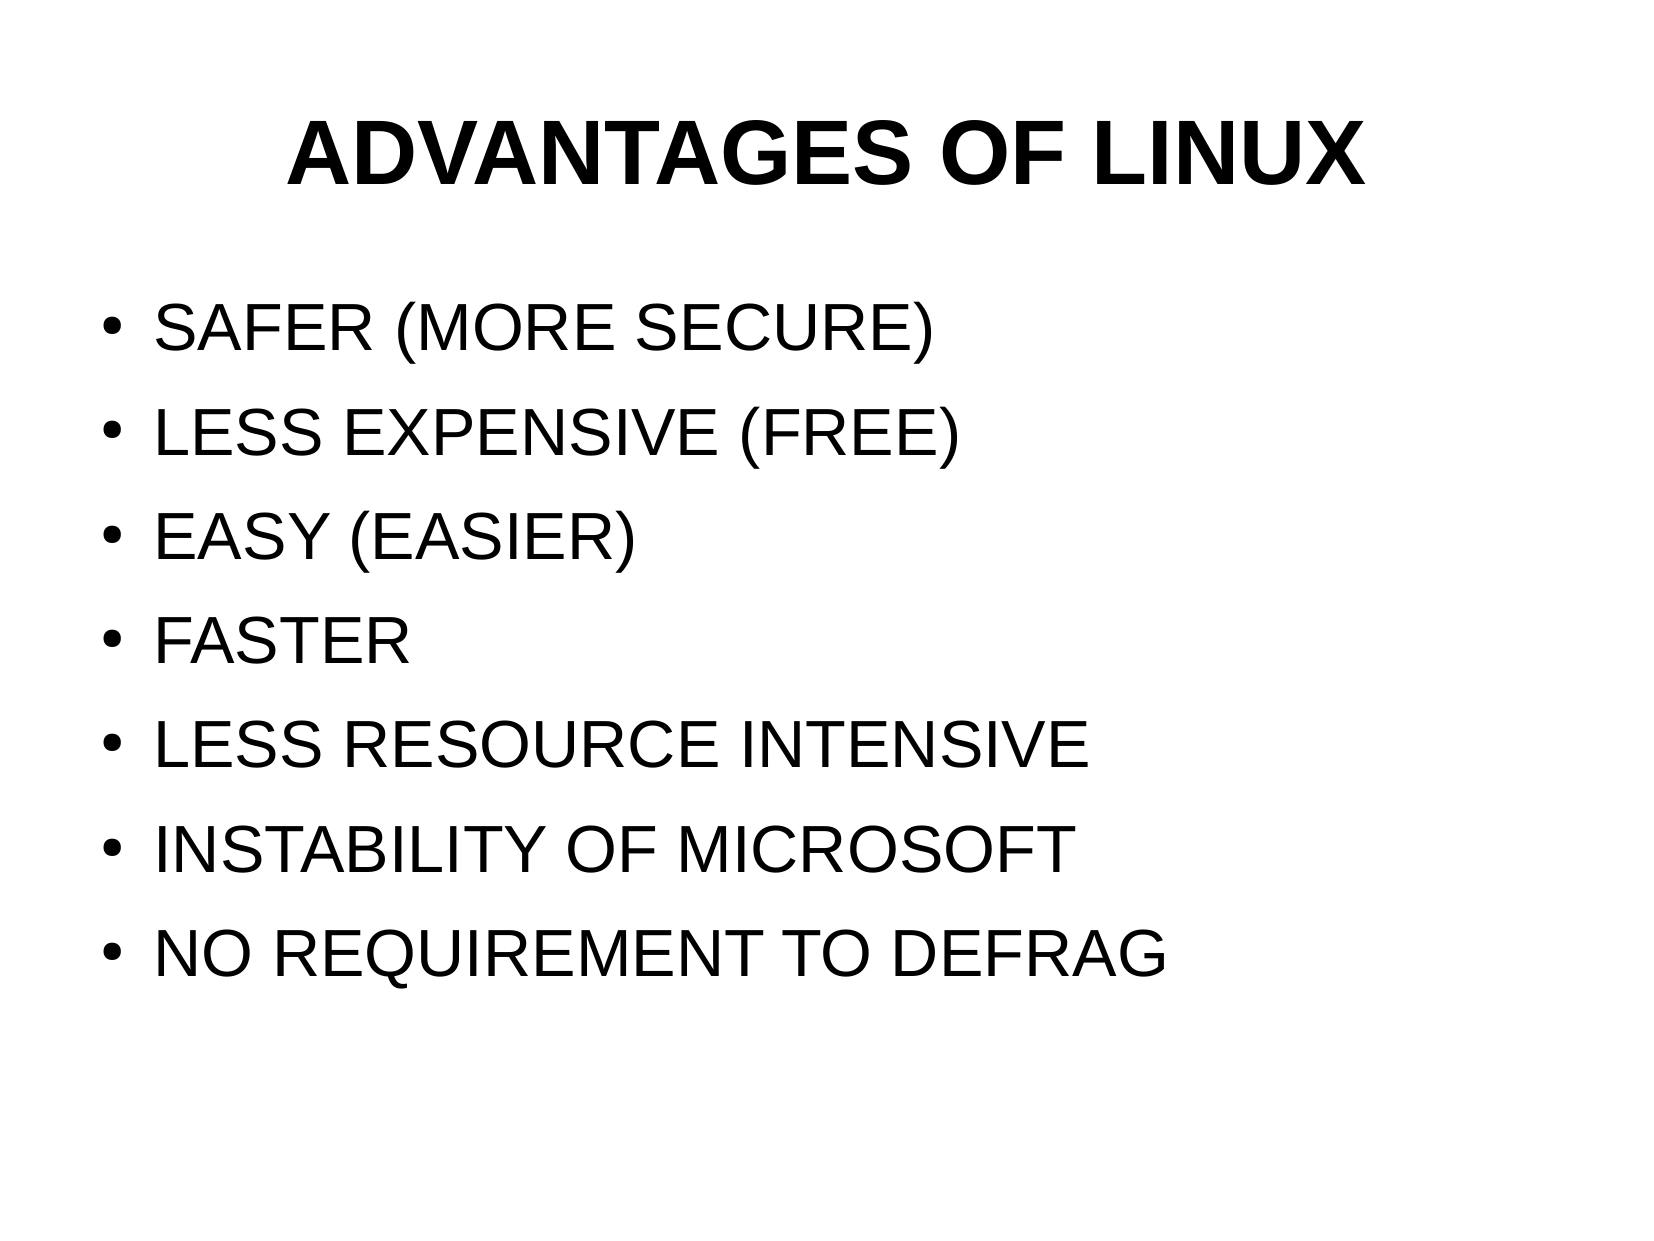

# ADVANTAGES OF LINUX
SAFER (MORE SECURE)
LESS EXPENSIVE (FREE)
EASY (EASIER)
FASTER
LESS RESOURCE INTENSIVE
INSTABILITY OF MICROSOFT
NO REQUIREMENT TO DEFRAG